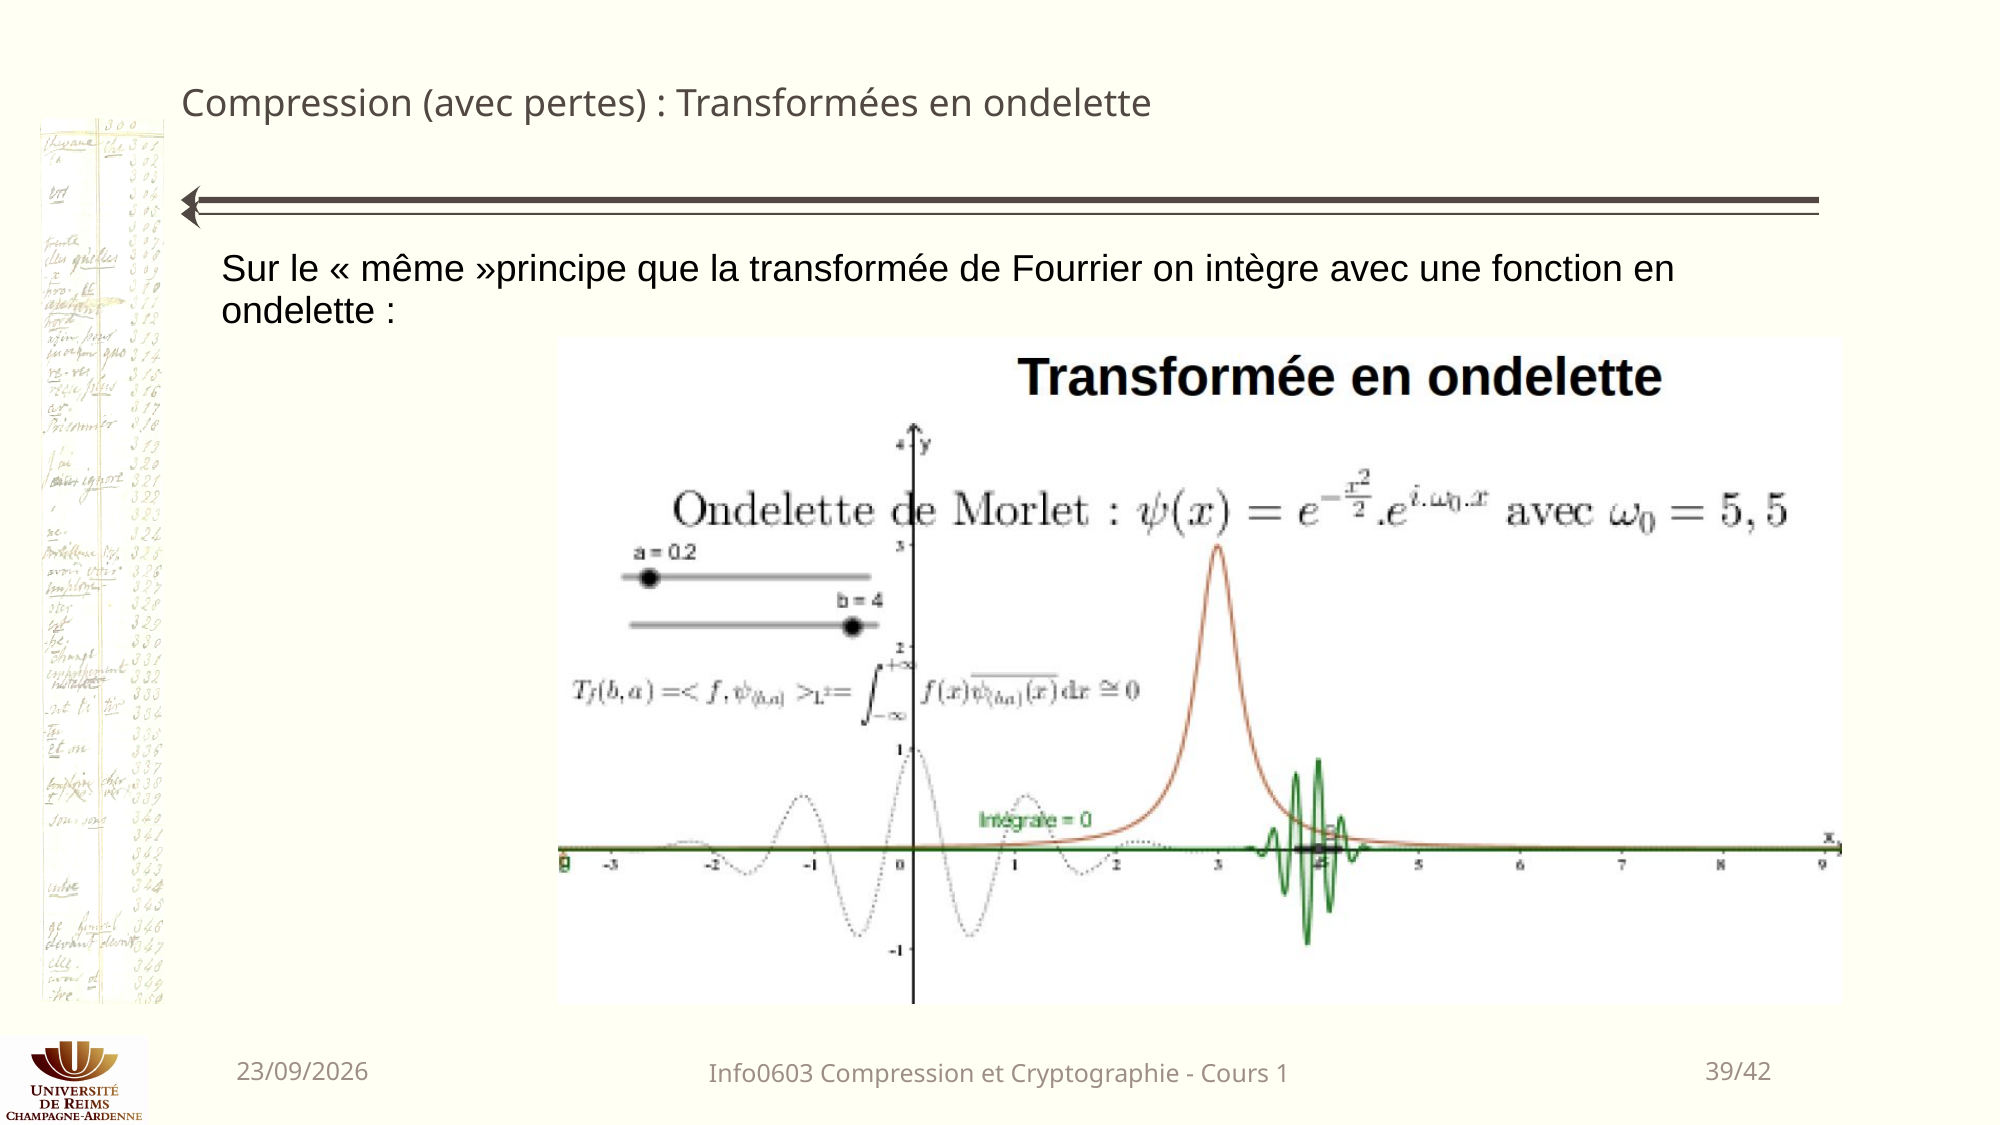

# Compression (avec pertes) : Transformées en ondelette
Sur le « même »principe que la transformée de Fourrier on intègre avec une fonction en ondelette :